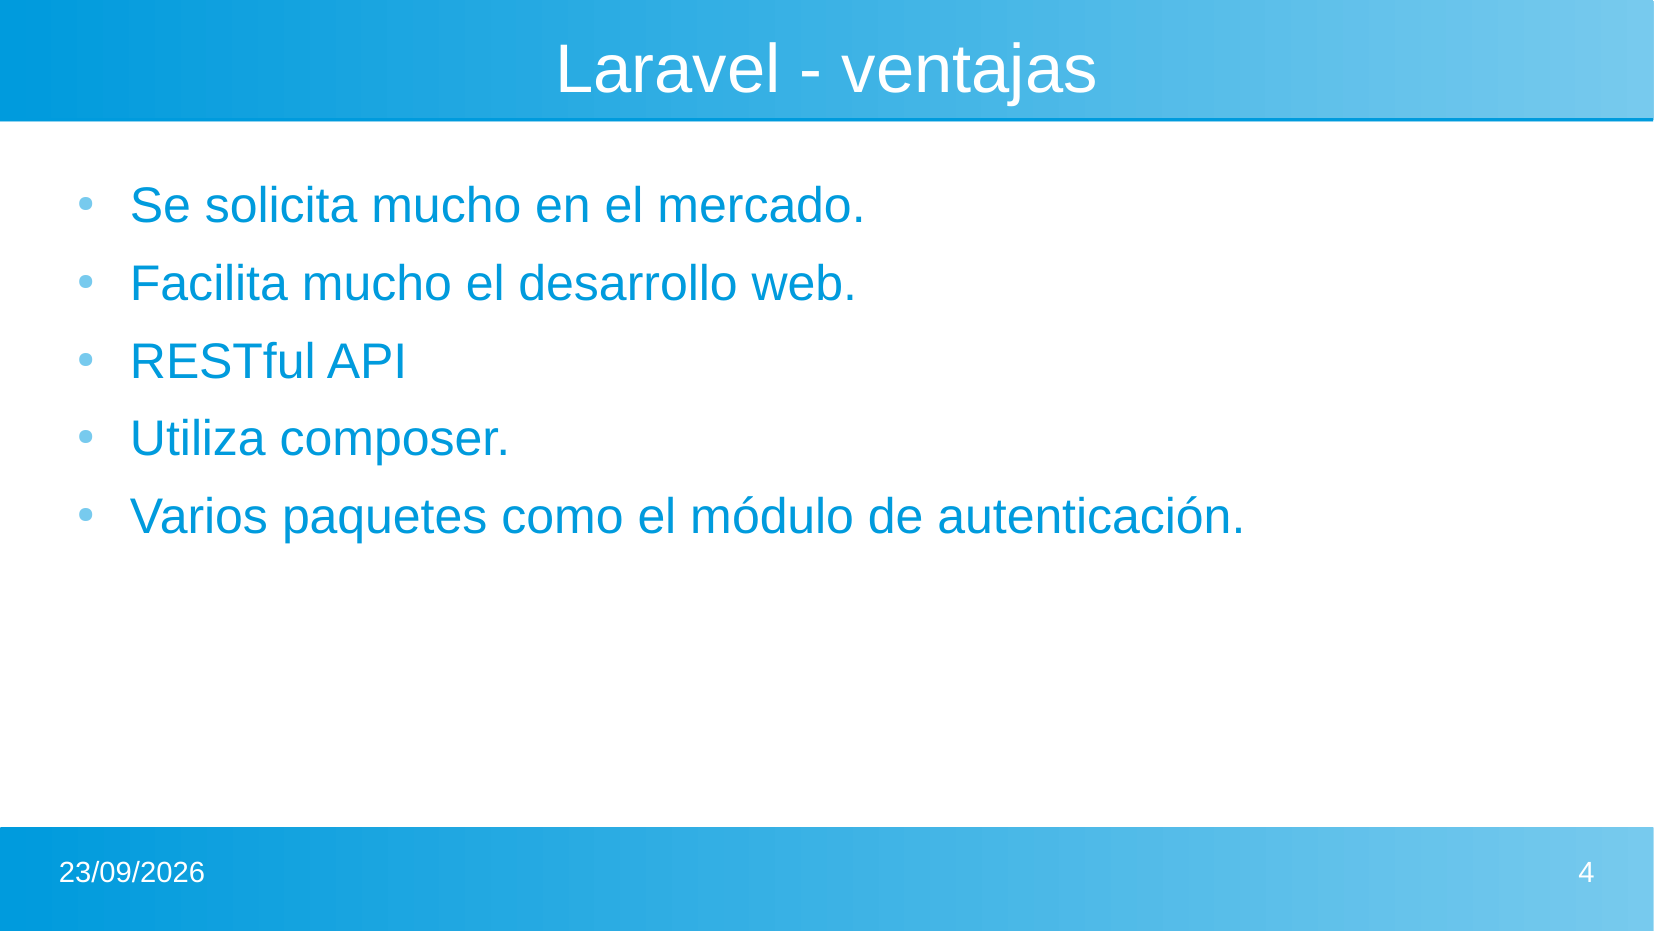

# Laravel - ventajas
Se solicita mucho en el mercado.
Facilita mucho el desarrollo web.
RESTful API
Utiliza composer.
Varios paquetes como el módulo de autenticación.
4